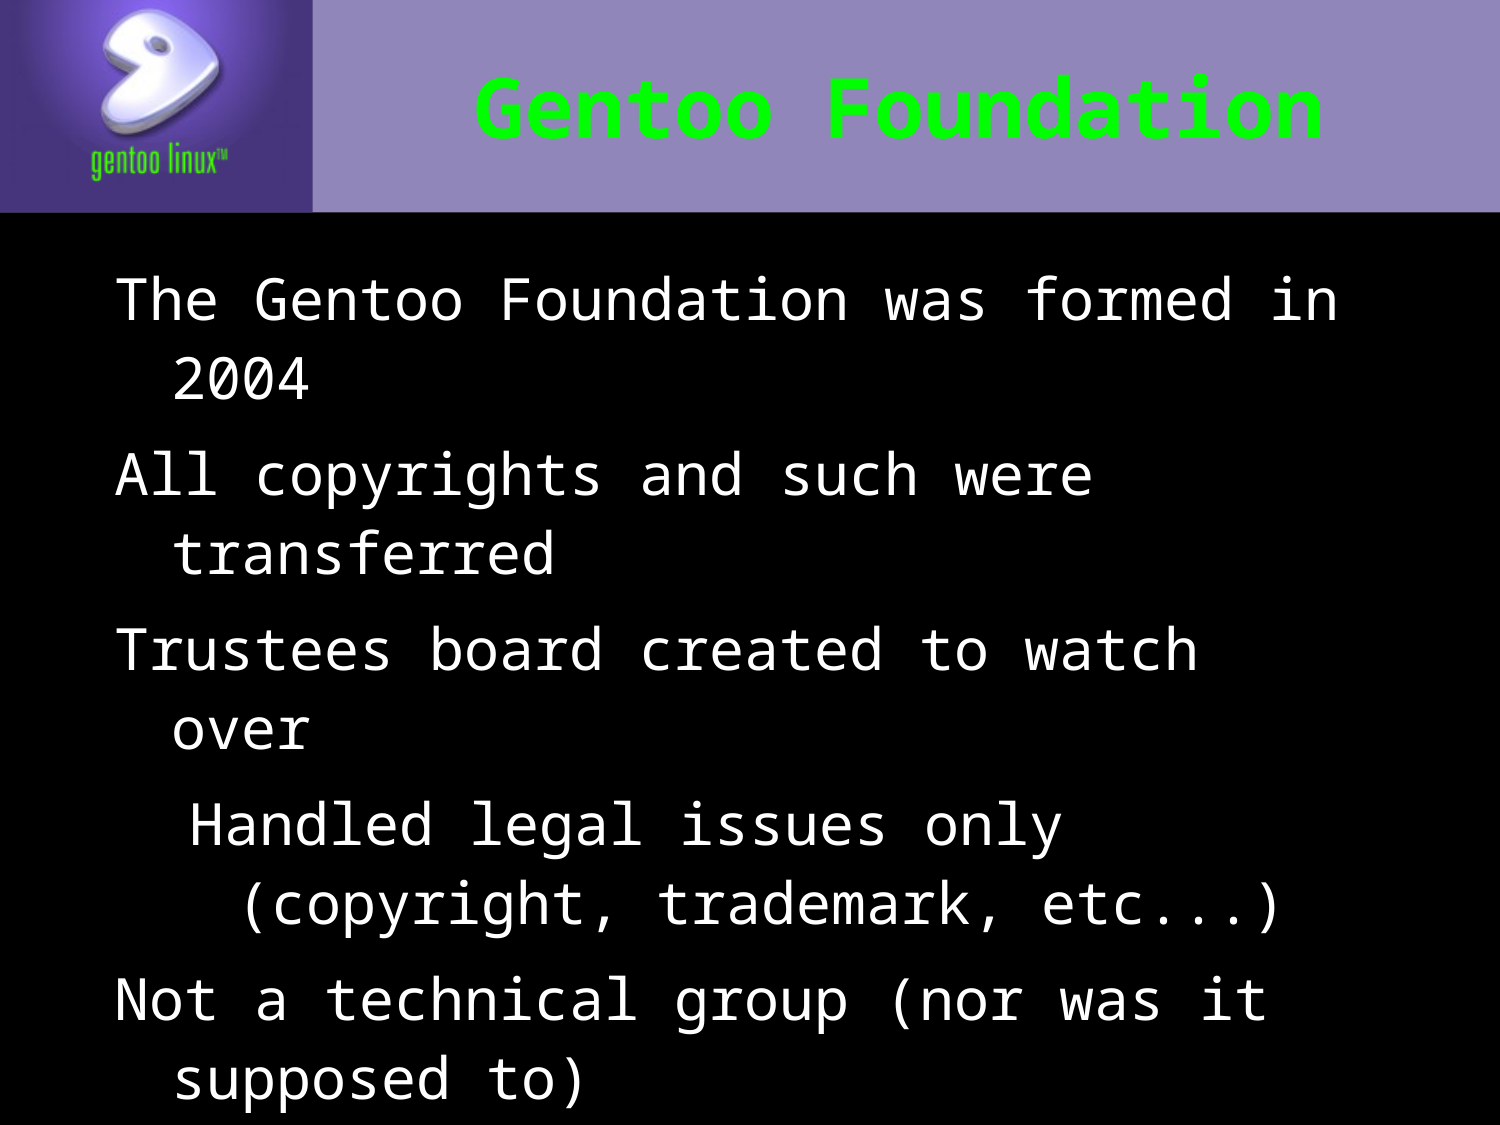

# Gentoo Foundation
The Gentoo Foundation was formed in 2004
All copyrights and such were transferred
Trustees board created to watch over
Handled legal issues only (copyright, trademark, etc...)
Not a technical group (nor was it supposed to)
Did not fill or address the void left by the managers project